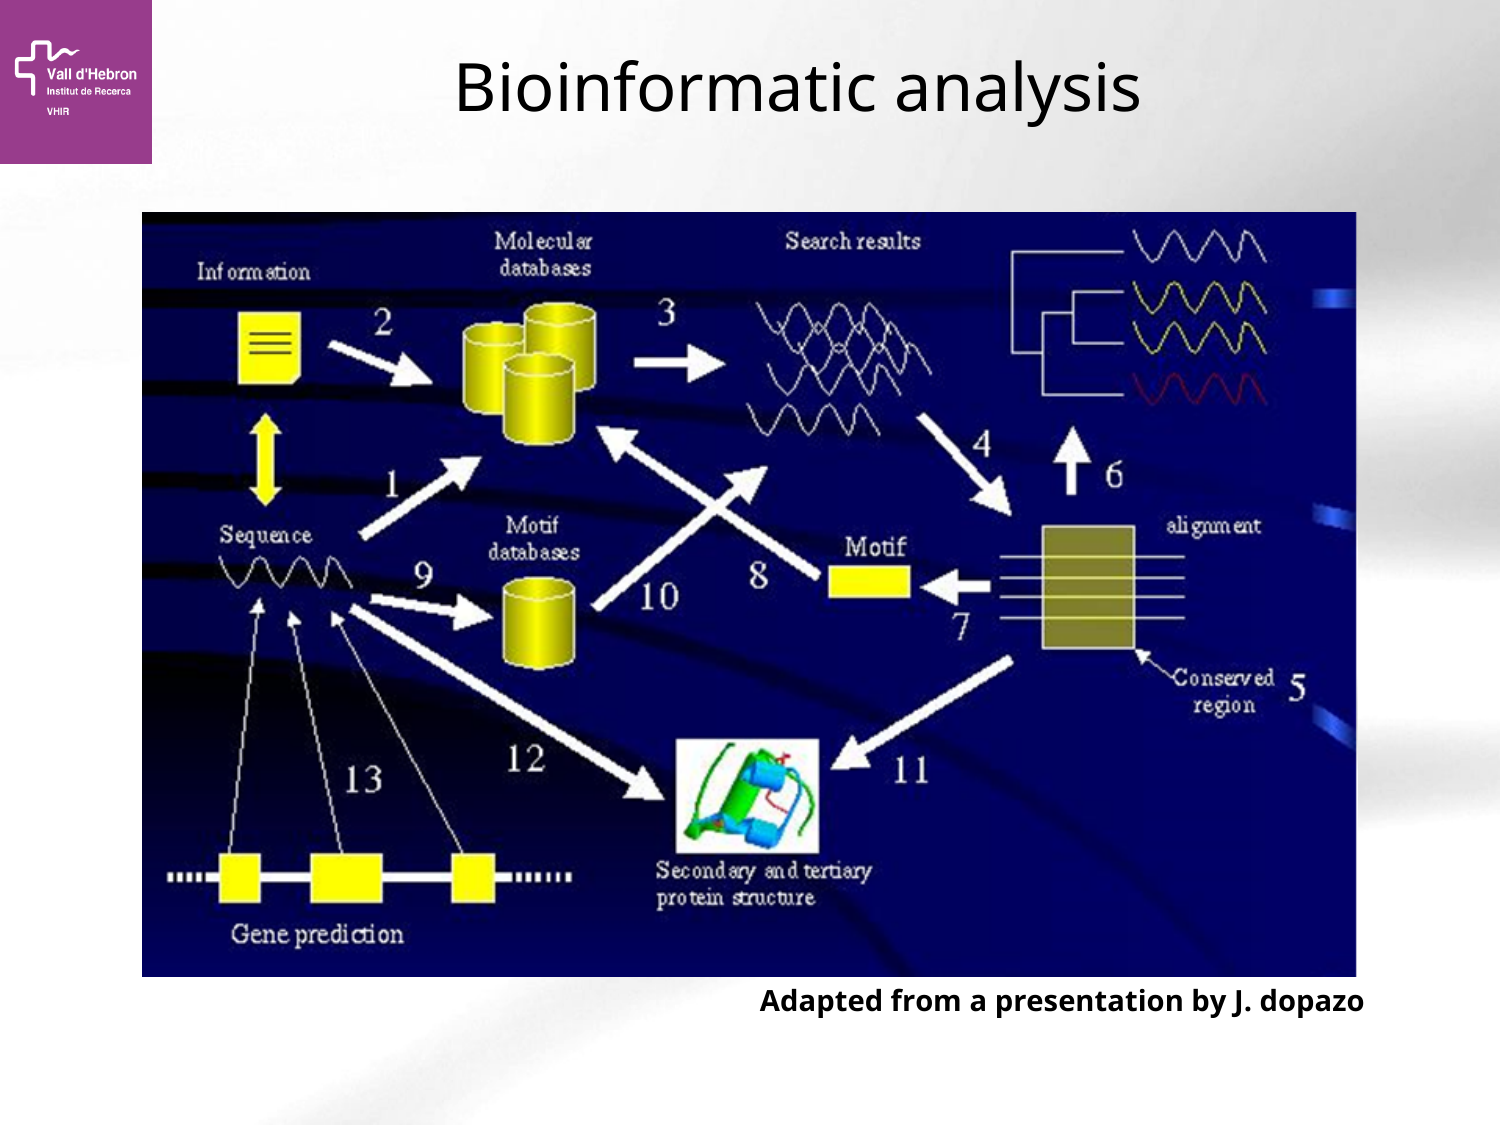

Bioinformatic analysis
Adapted from a presentation by J. dopazo